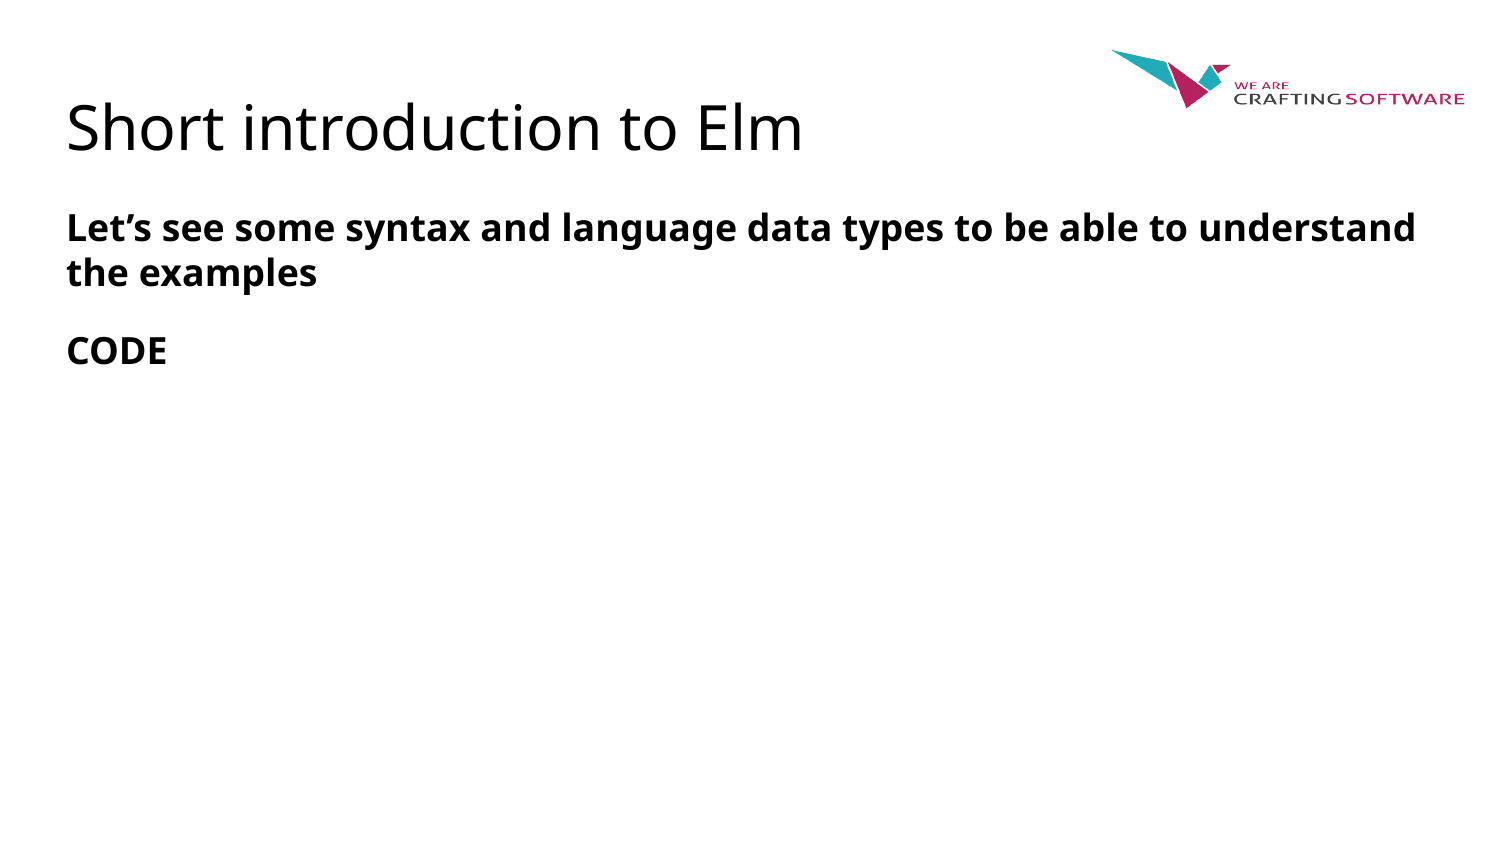

# Short introduction to Elm
Let’s see some syntax and language data types to be able to understand the examples
CODE